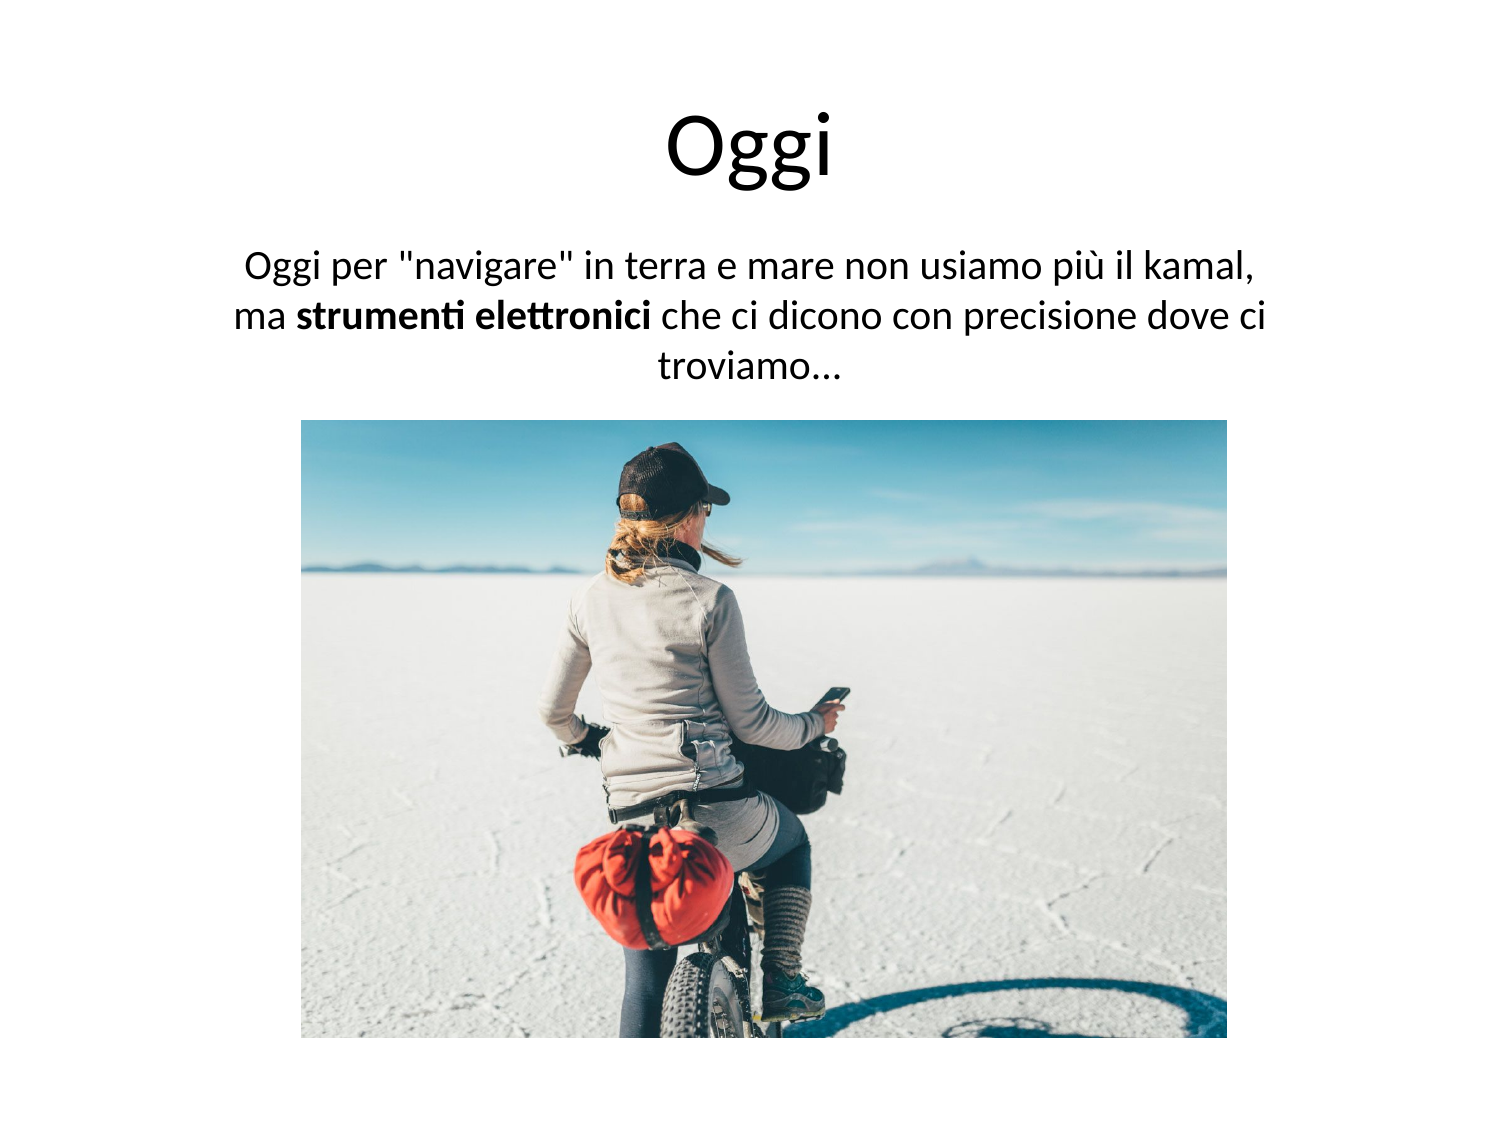

# Oggi
Oggi per "navigare" in terra e mare non usiamo più il kamal, ma strumenti elettronici che ci dicono con precisione dove ci troviamo...